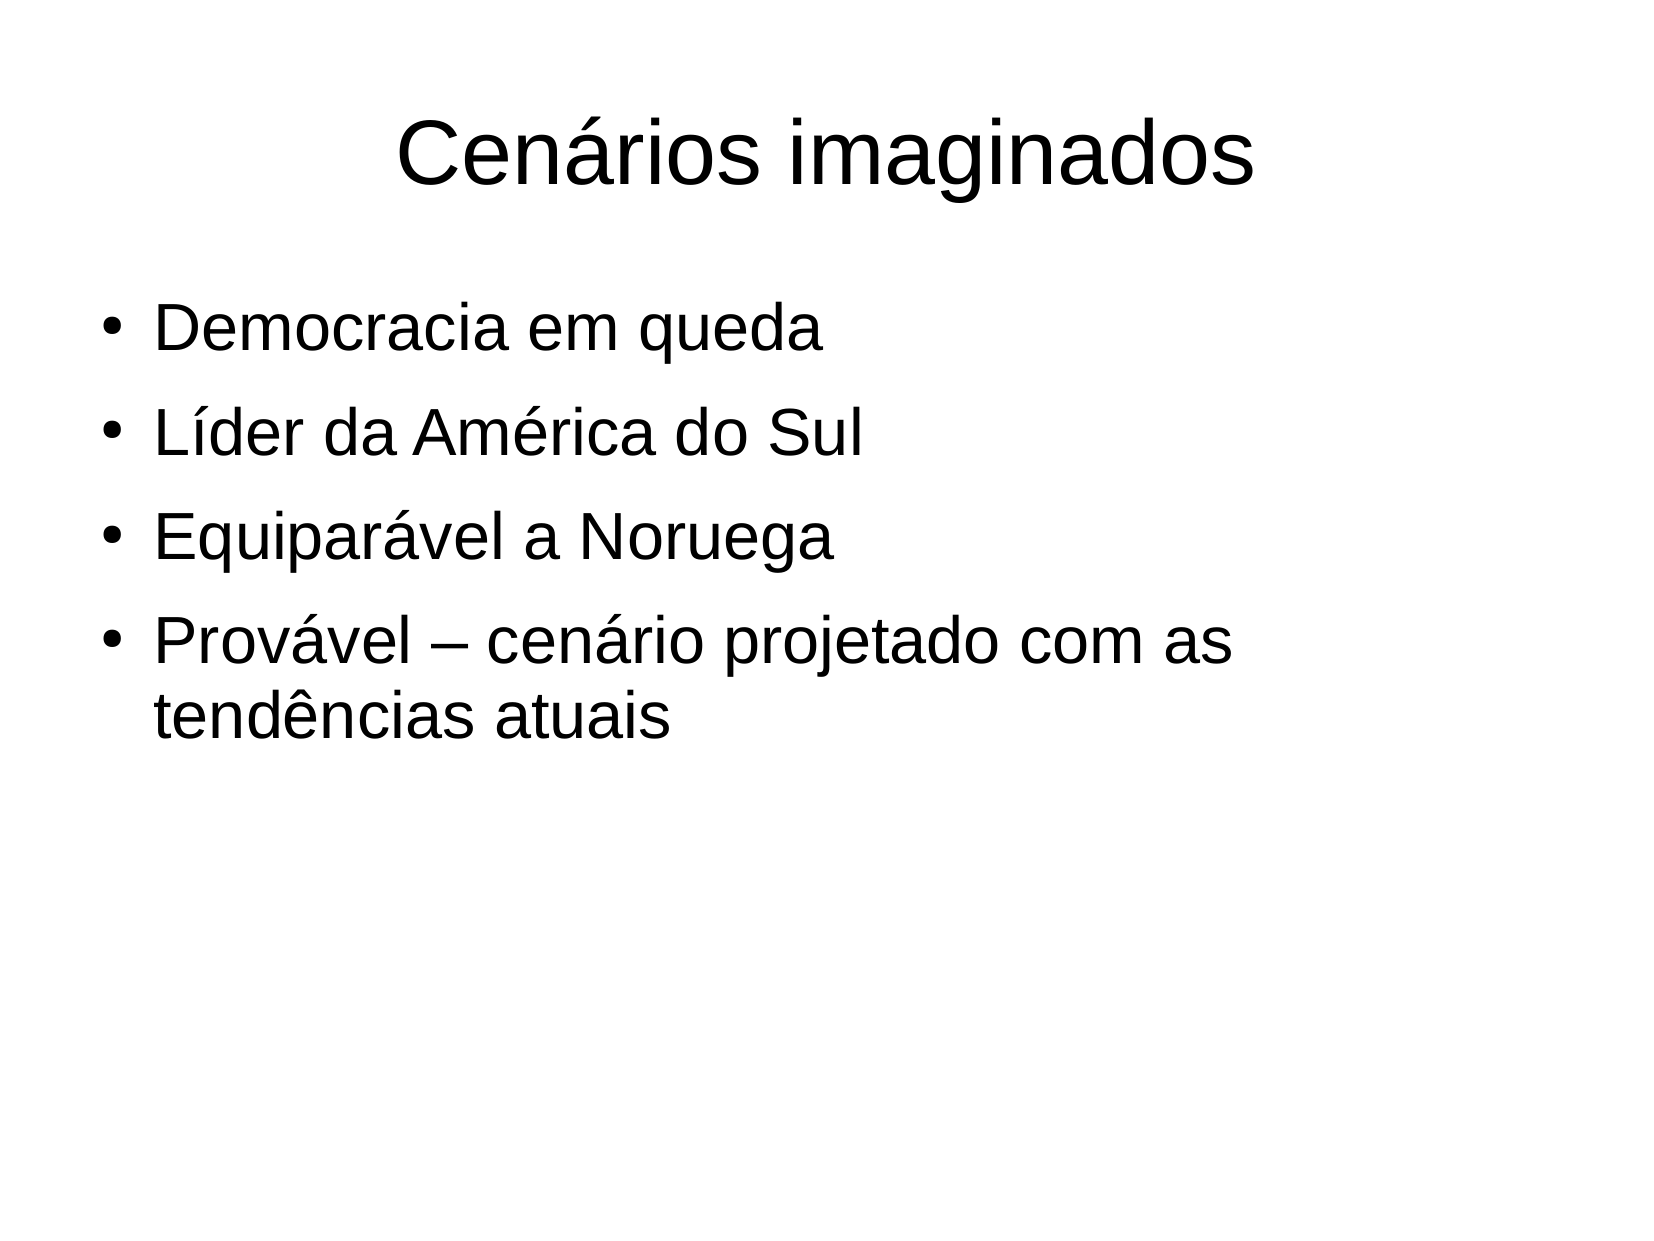

# Cenários imaginados
Democracia em queda
Líder da América do Sul
Equiparável a Noruega
Provável – cenário projetado com as tendências atuais